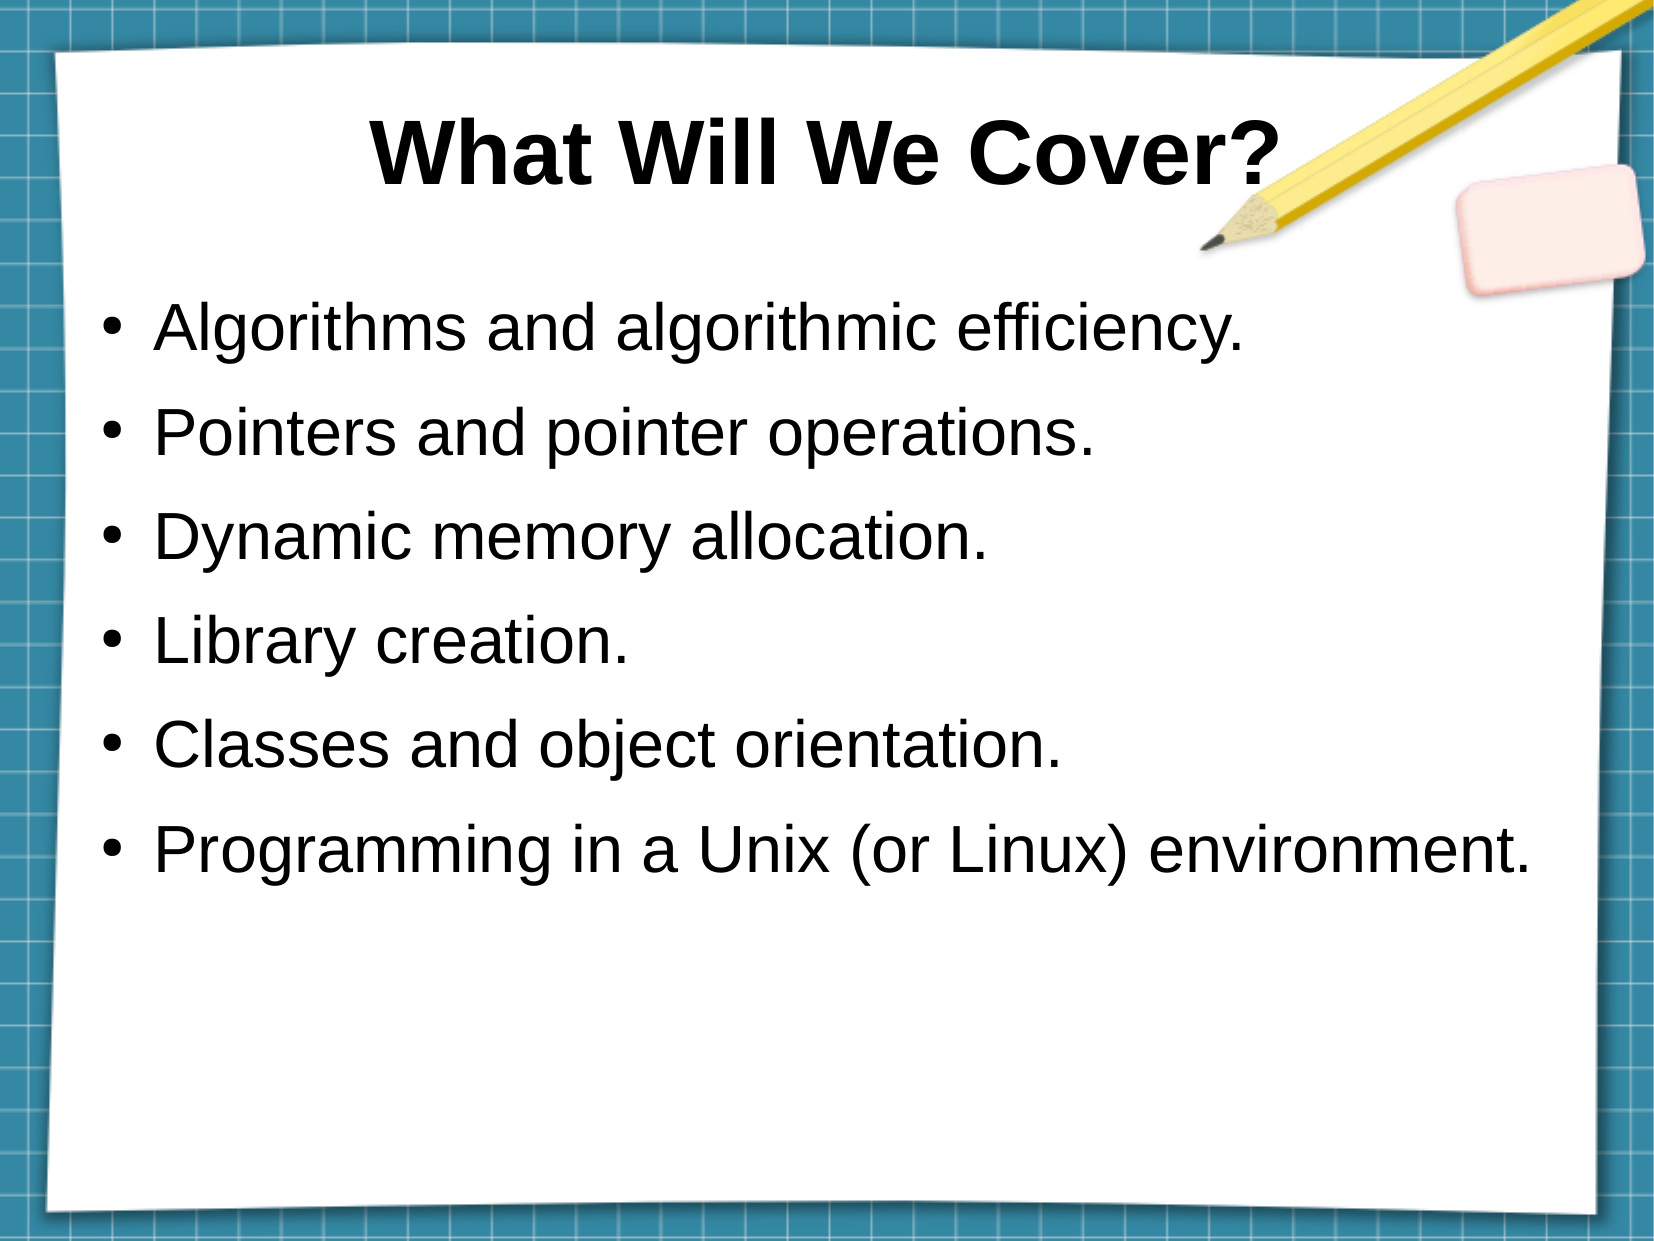

# What Will We Cover?
Algorithms and algorithmic efficiency.
Pointers and pointer operations.
Dynamic memory allocation.
Library creation.
Classes and object orientation.
Programming in a Unix (or Linux) environment.